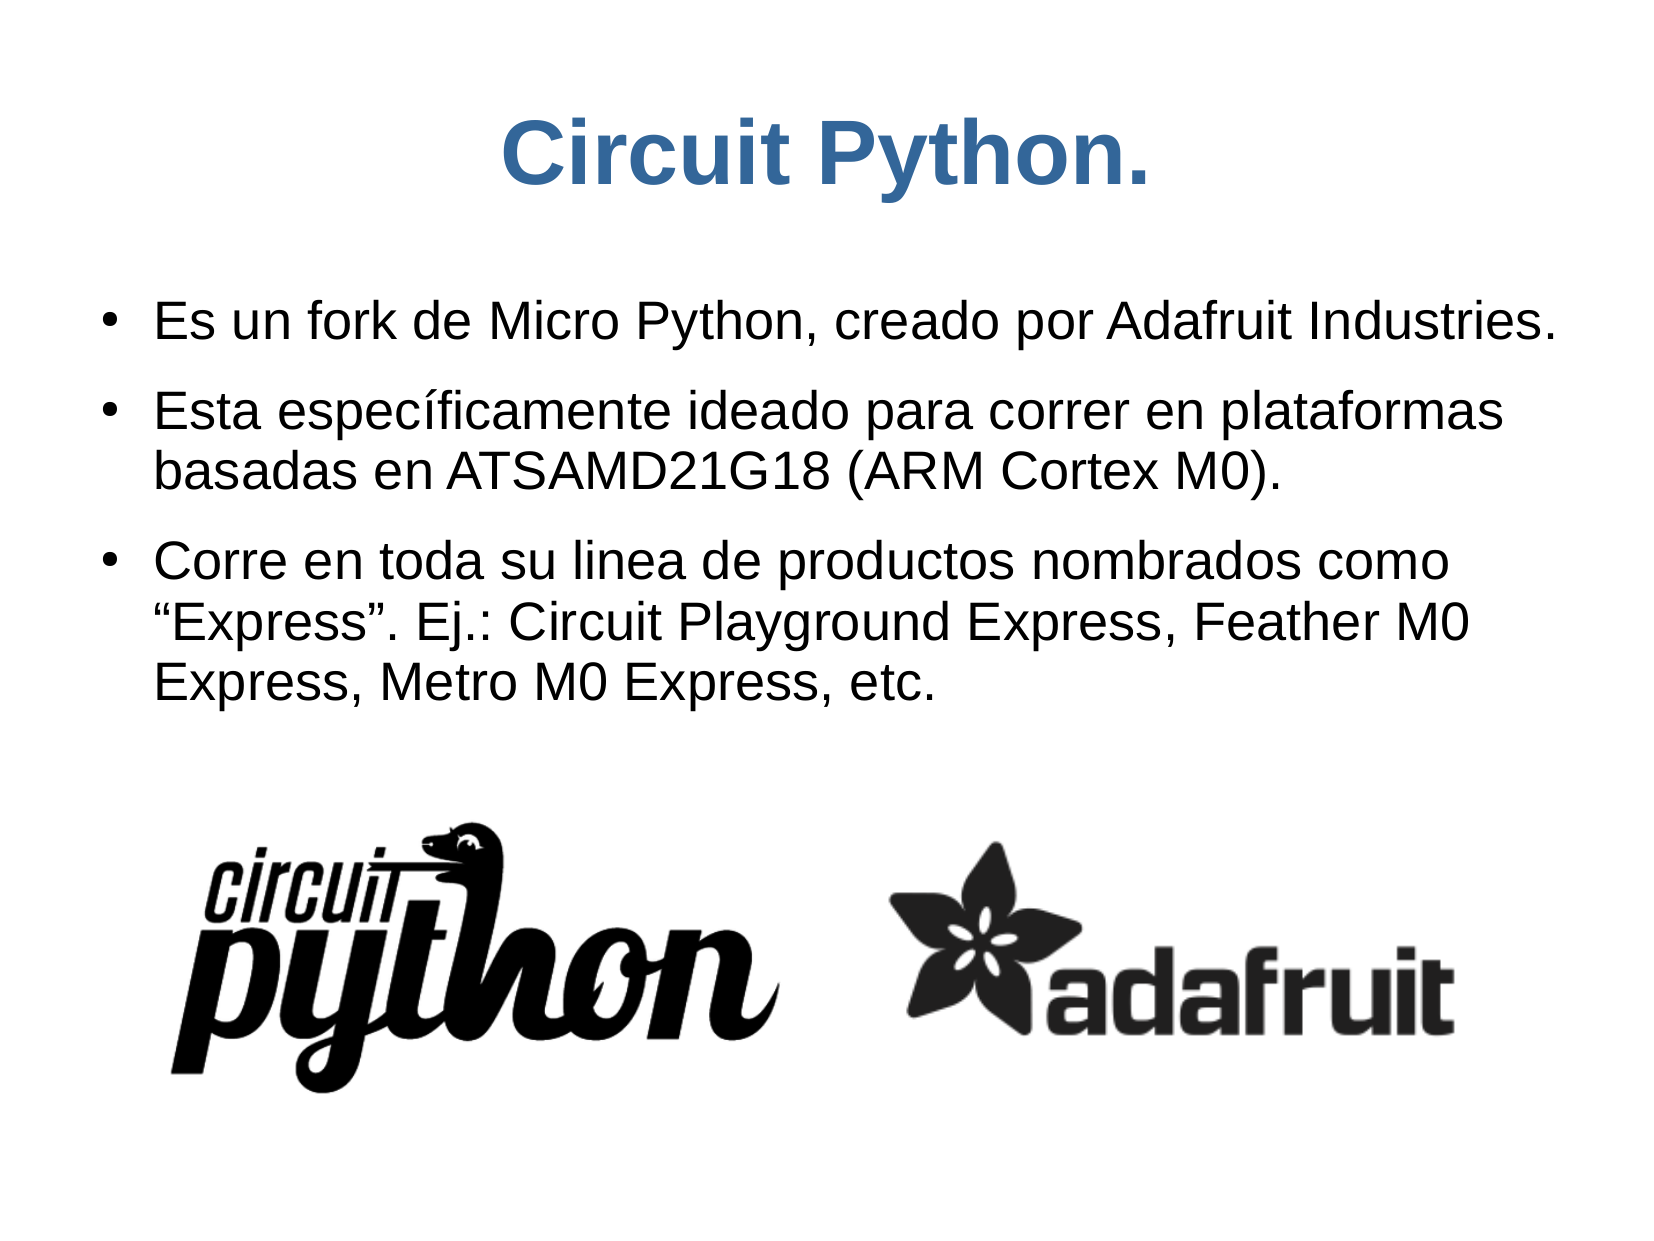

# Circuit Python.
Es un fork de Micro Python, creado por Adafruit Industries.
Esta específicamente ideado para correr en plataformas basadas en ATSAMD21G18 (ARM Cortex M0).
Corre en toda su linea de productos nombrados como “Express”. Ej.: Circuit Playground Express, Feather M0 Express, Metro M0 Express, etc.